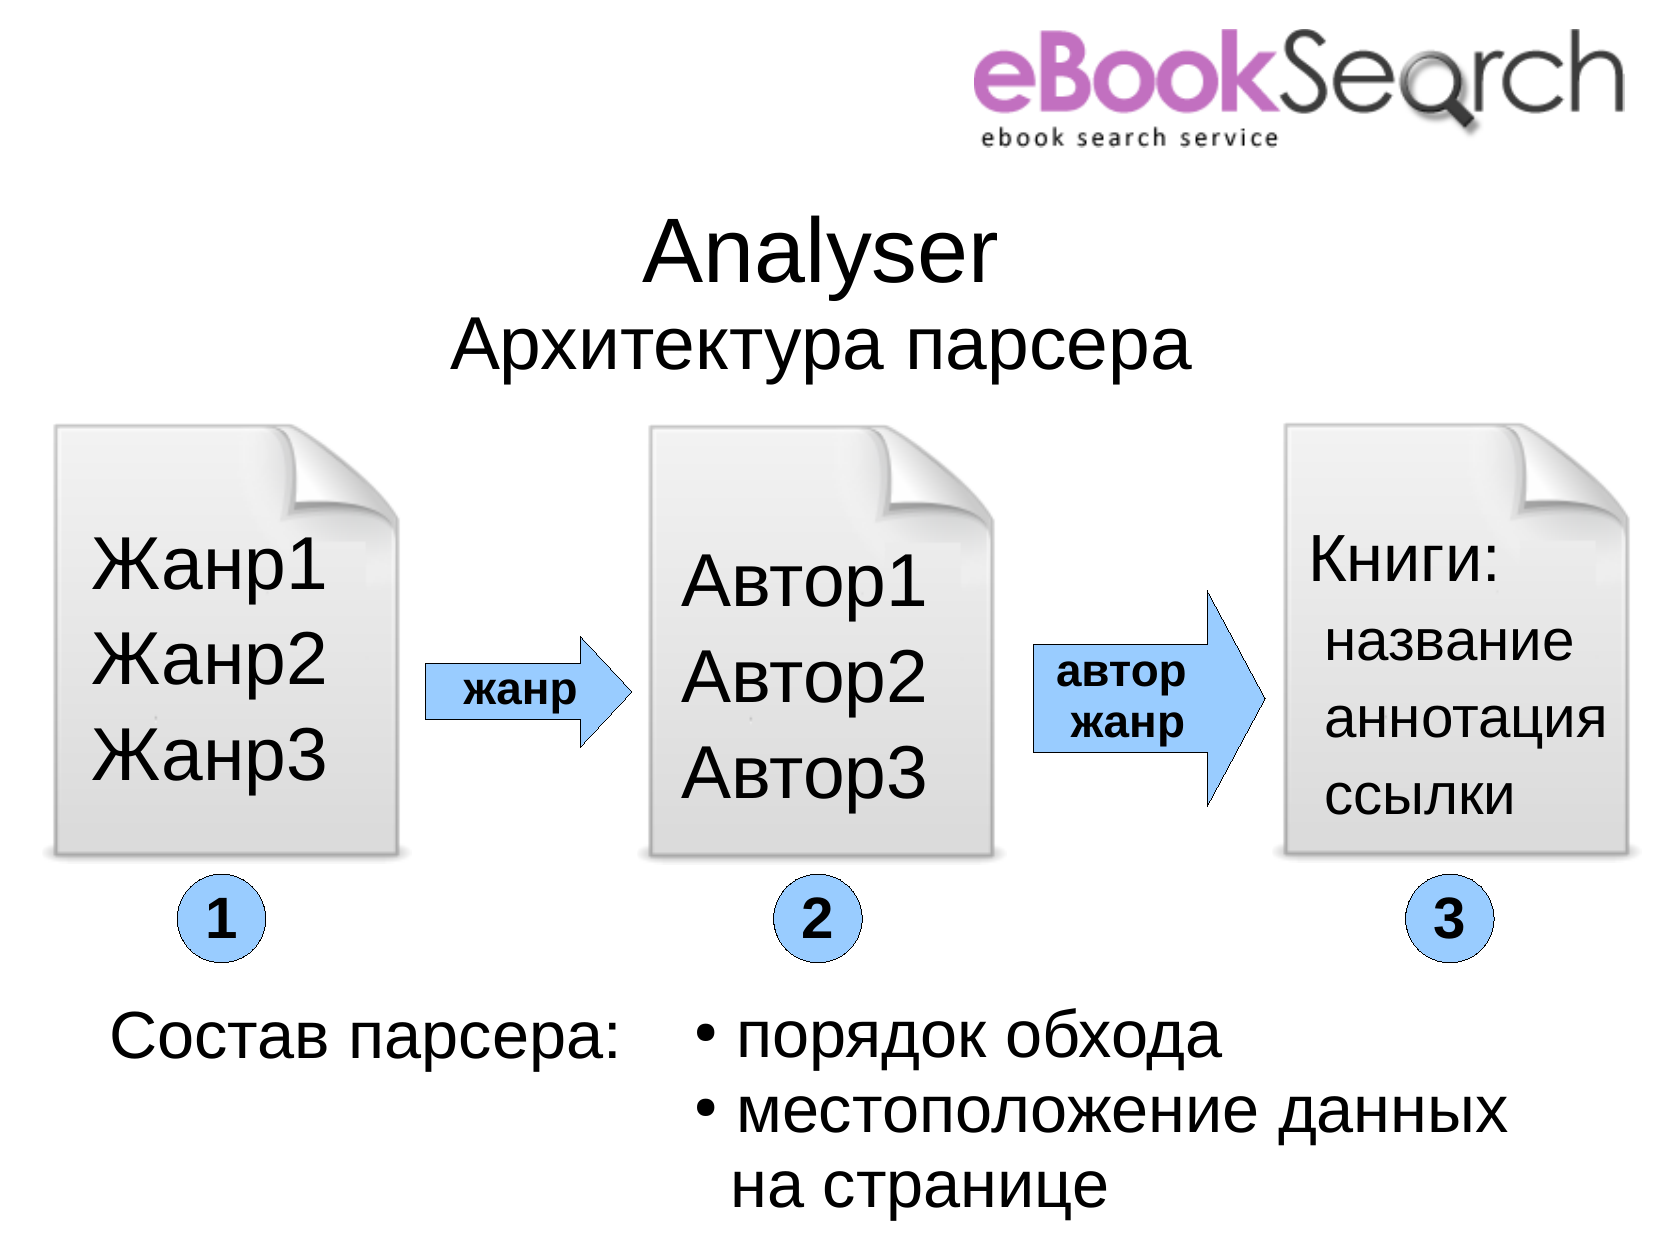

# Analyser Архитектура парсера
Жанр1
Жанр2
Жанр3
Книги:
 название
 аннотация
 ссылки
Автор1
Автор2
Автор3
автор
 жанр
жанр
1
2
3
 порядок обхода
 местоположение данных
 на странице
Состав парсера: